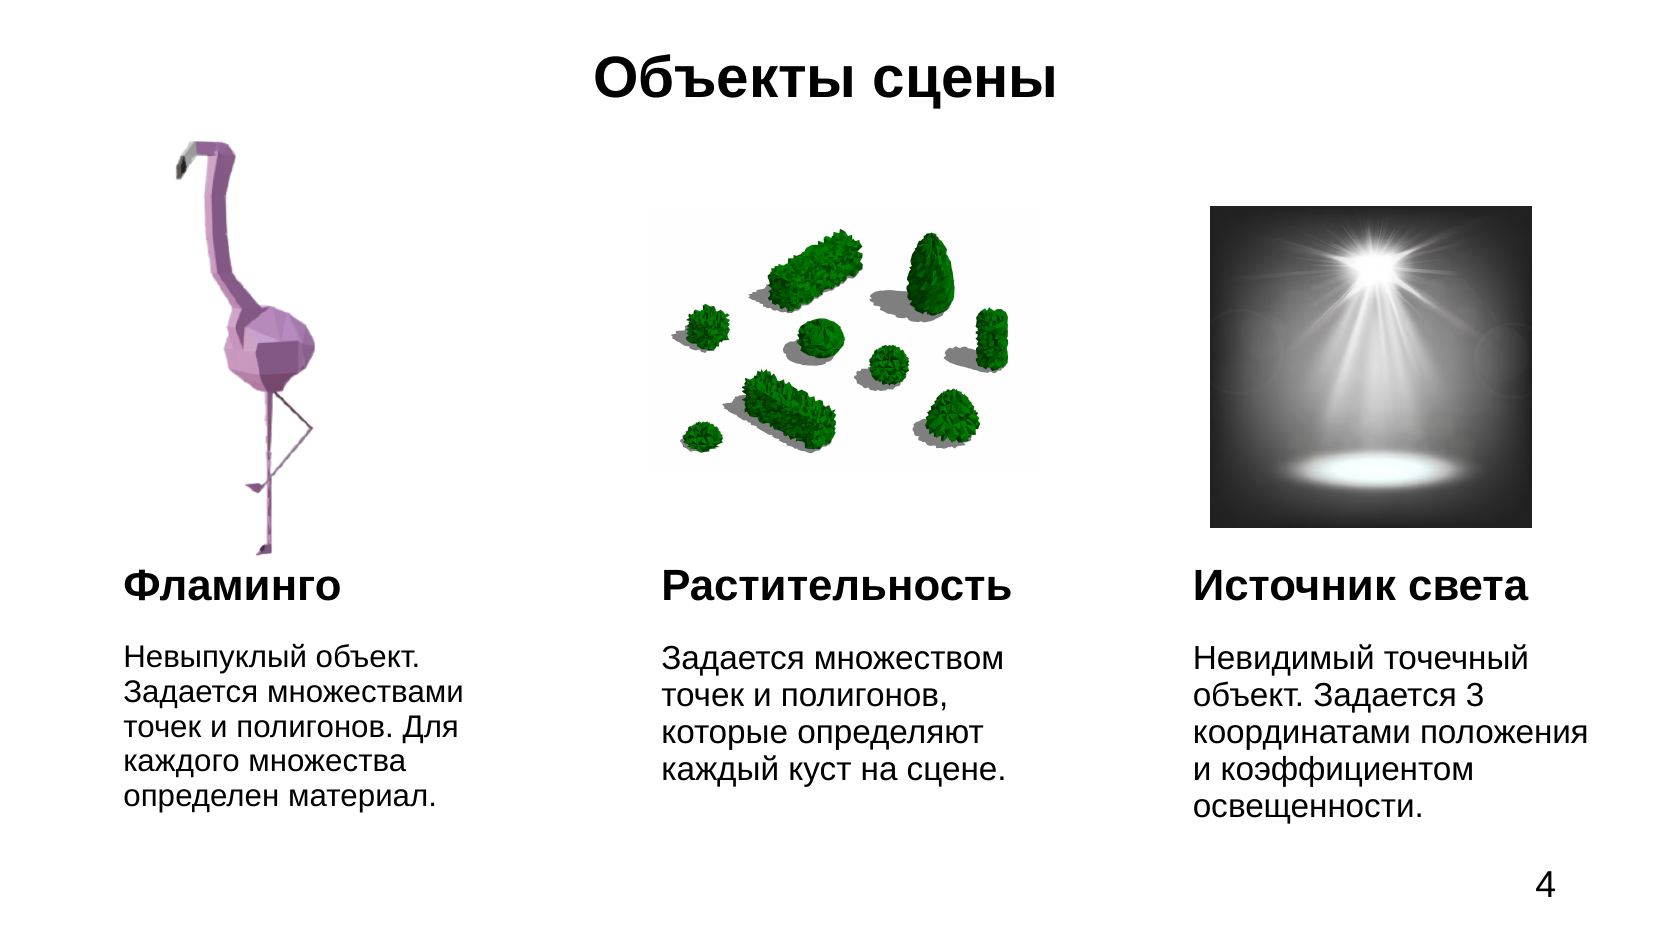

# Объекты сцены
Фламинго
Невыпуклый объект. Задается множествами точек и полигонов. Для каждого множества определен материал.
Растительность
Задается множеством точек и полигонов, которые определяют каждый куст на сцене.
Источник света
Невидимый точечный объект. Задается 3 координатами положения и коэффициентом освещенности.